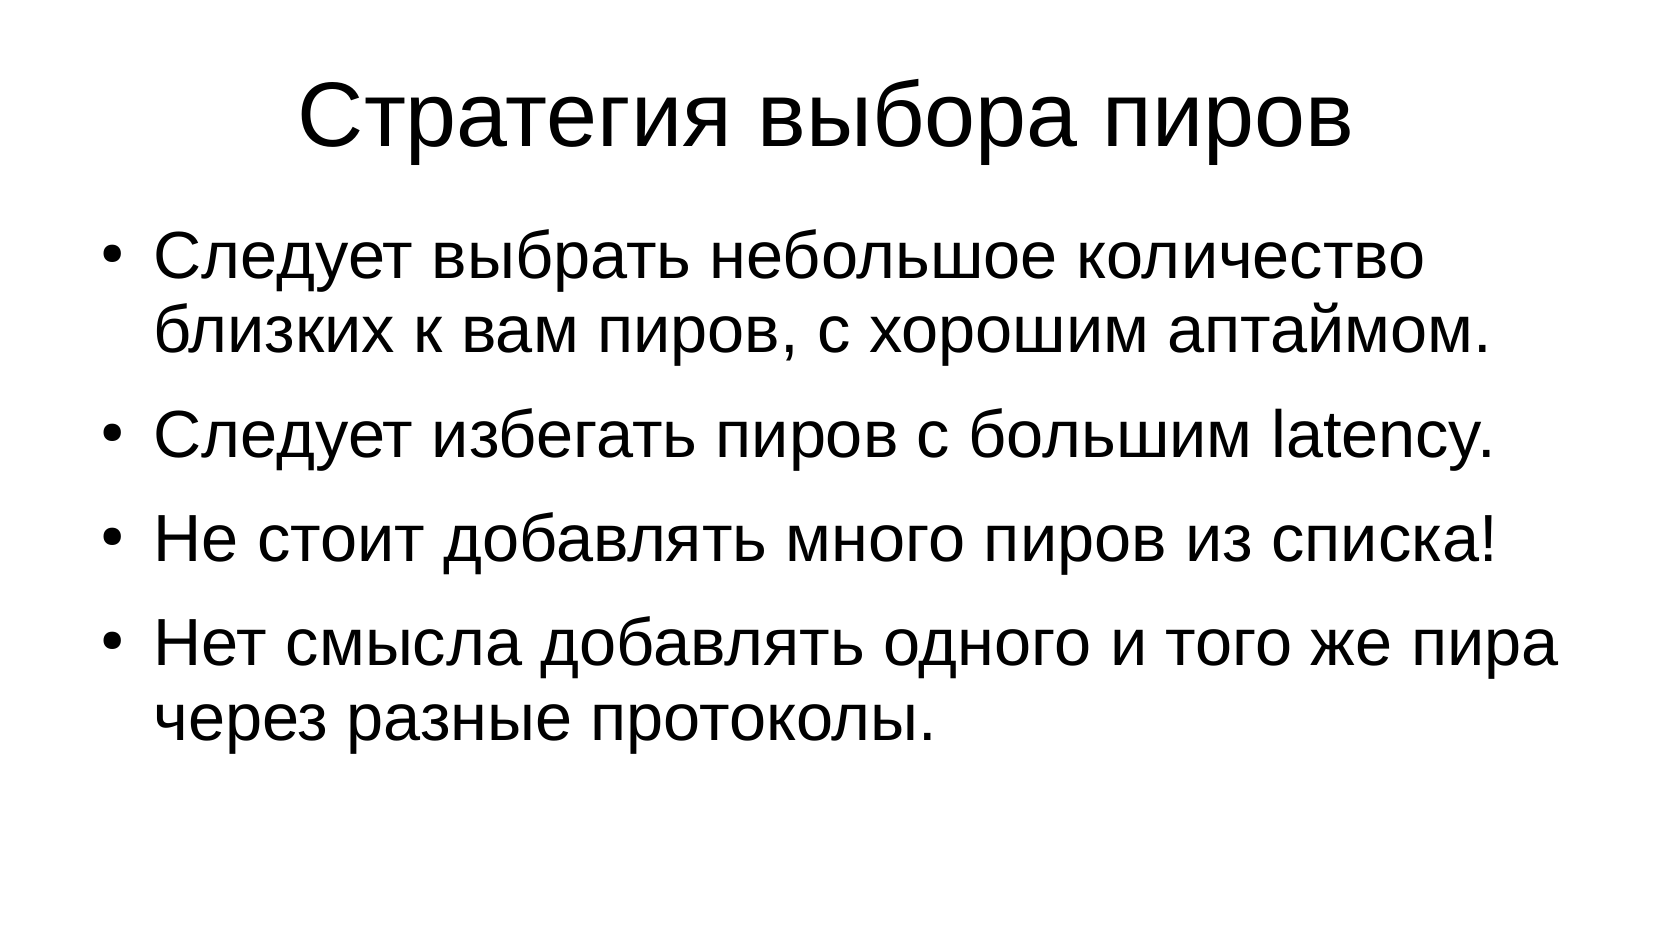

# Стратегия выбора пиров
Следует выбрать небольшое количество близких к вам пиров, с хорошим аптаймом.
Следует избегать пиров с большим latency.
Не стоит добавлять много пиров из списка!
Нет смысла добавлять одного и того же пира через разные протоколы.